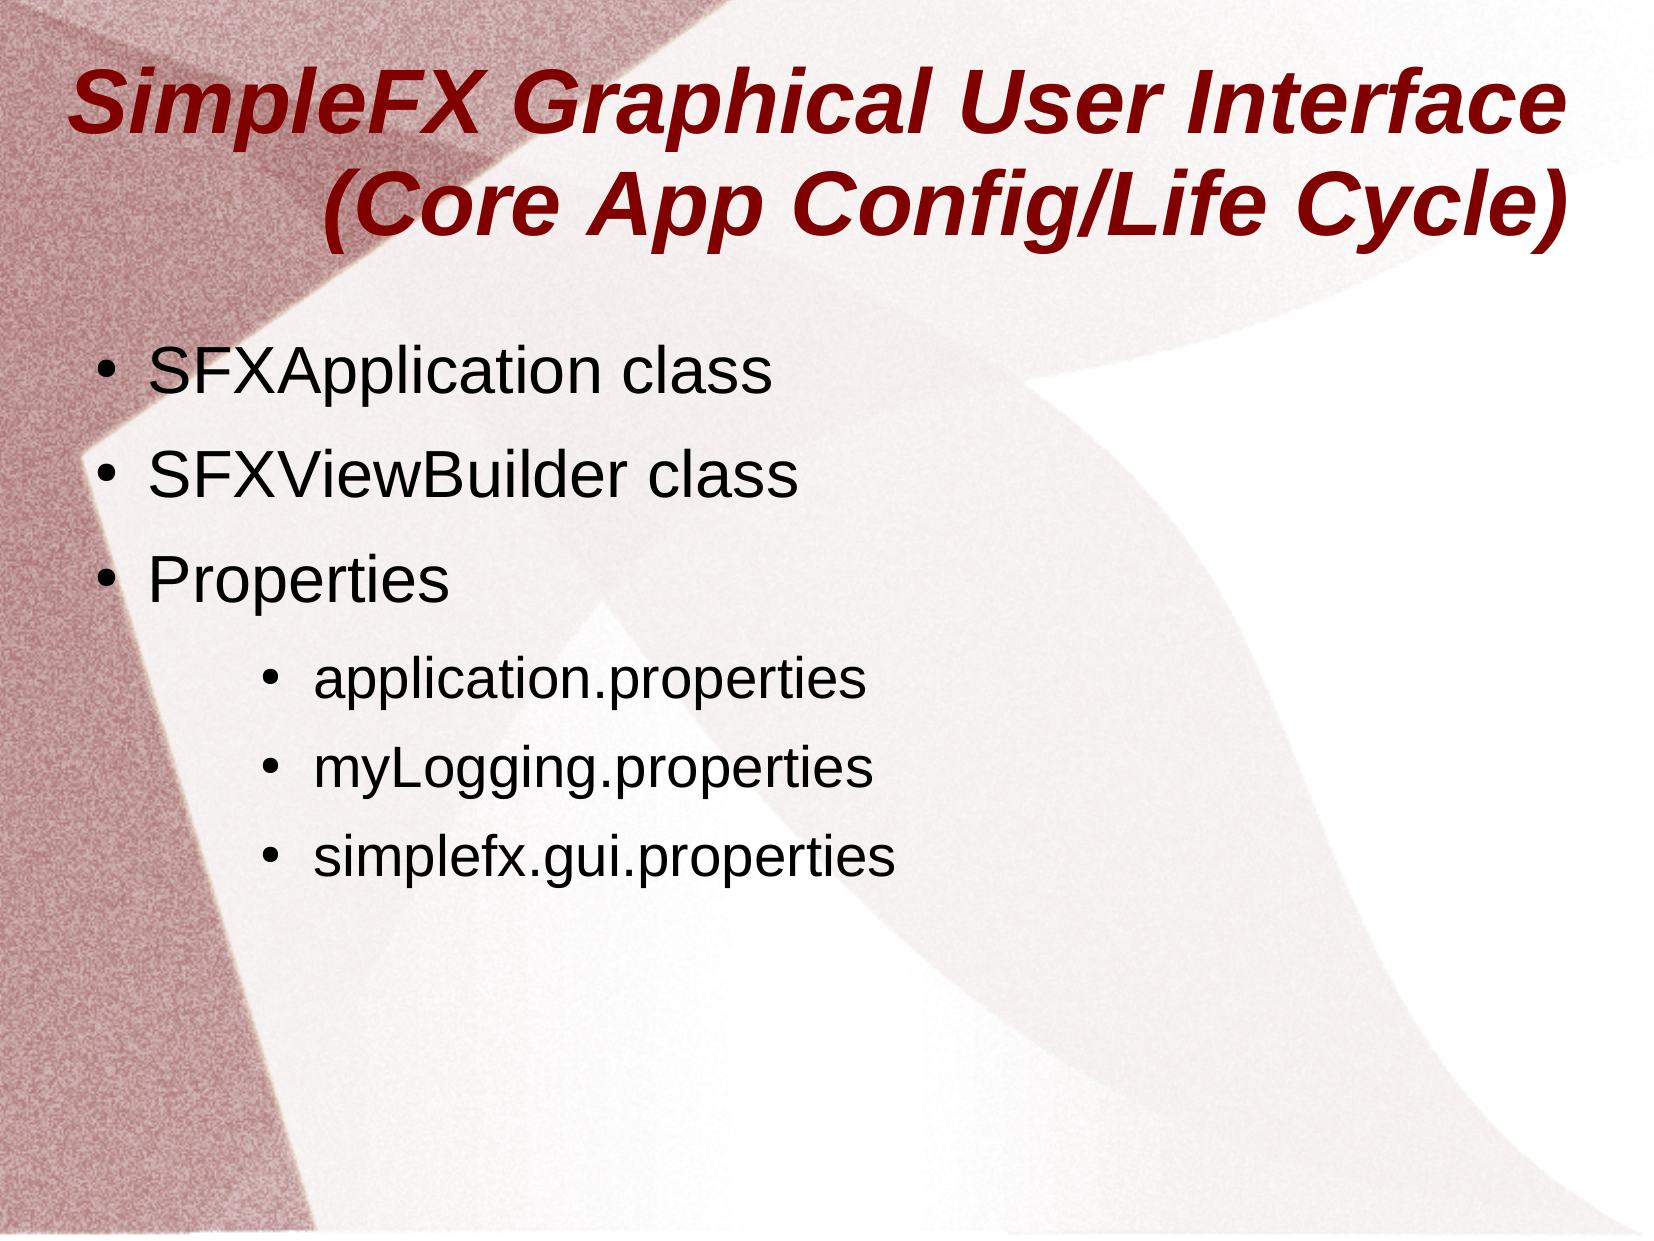

# SimpleFX Graphical User Interface (Core App Config/Life Cycle)
SFXApplication class
SFXViewBuilder class
Properties
application.properties
myLogging.properties
simplefx.gui.properties